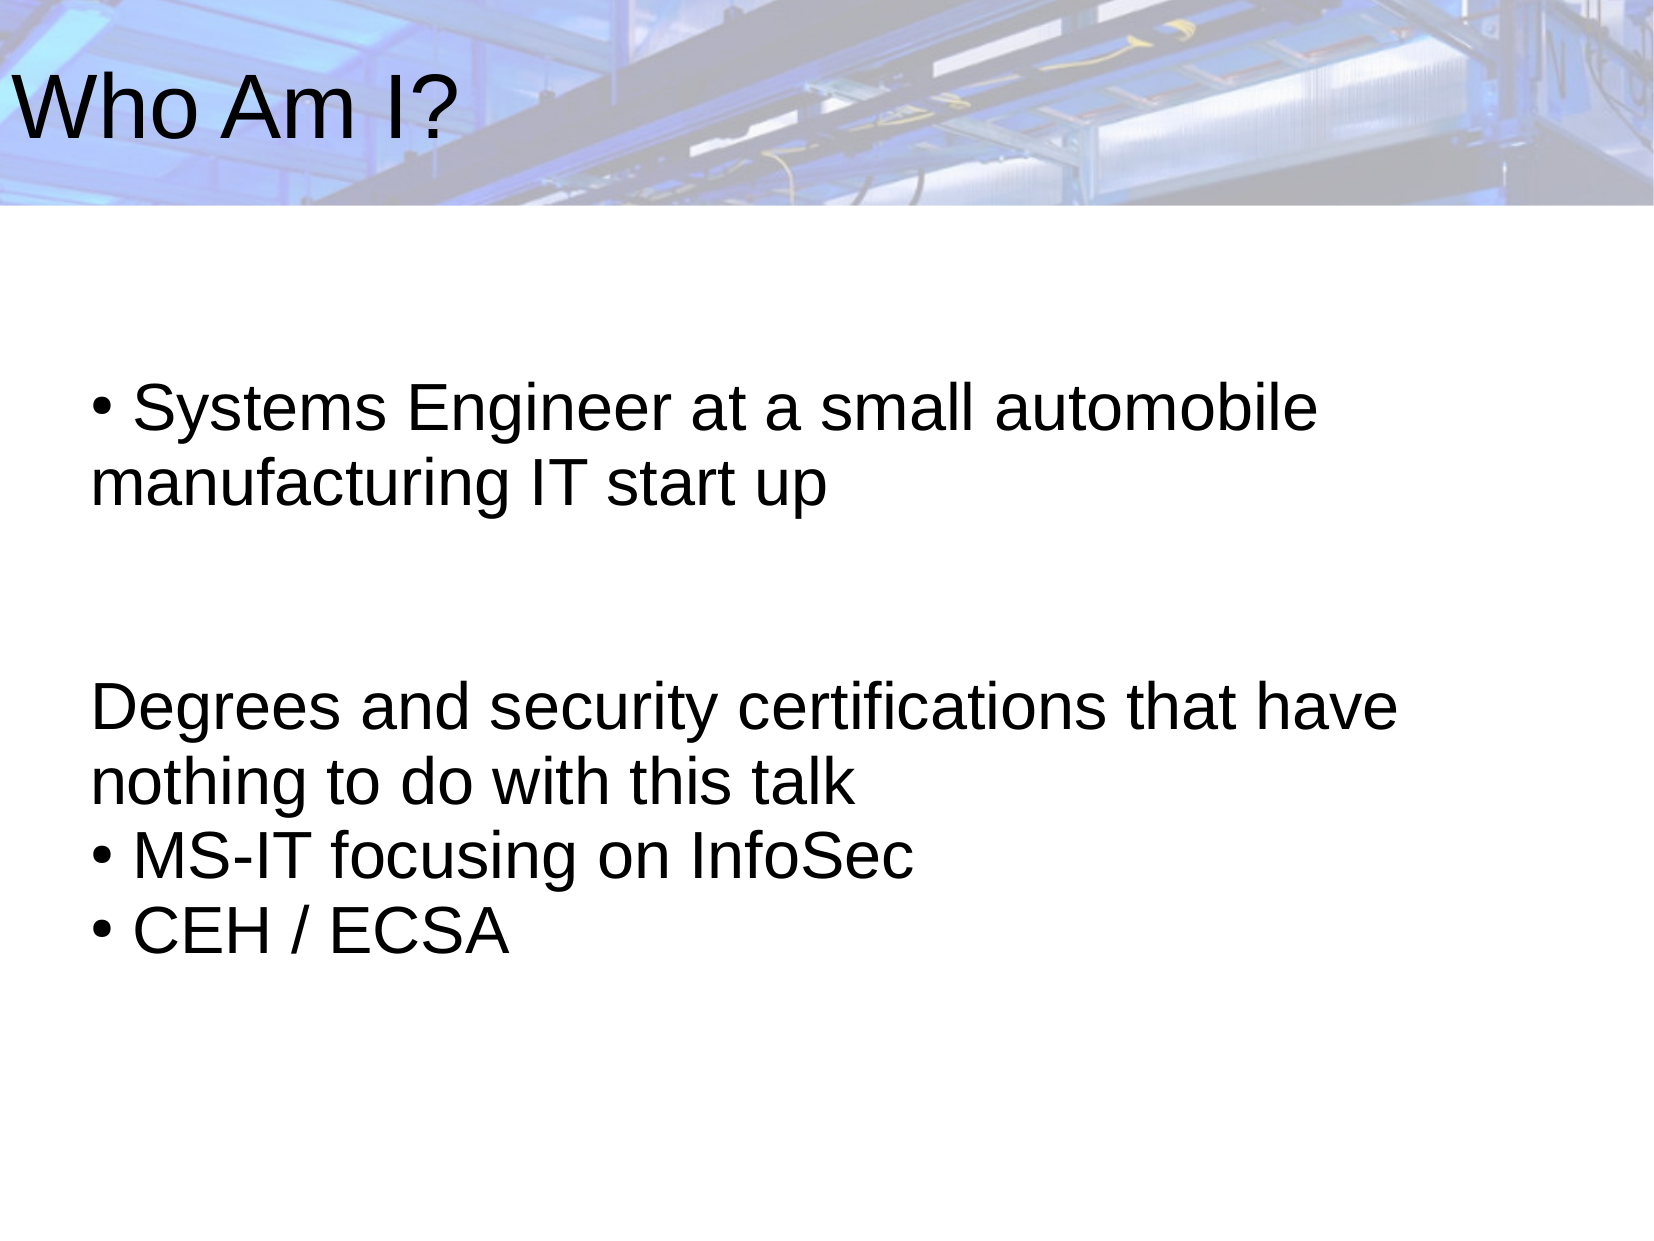

# Who Am I?
 Systems Engineer at a small automobile manufacturing IT start up
Degrees and security certifications that have
nothing to do with this talk
 MS-IT focusing on InfoSec
 CEH / ECSA